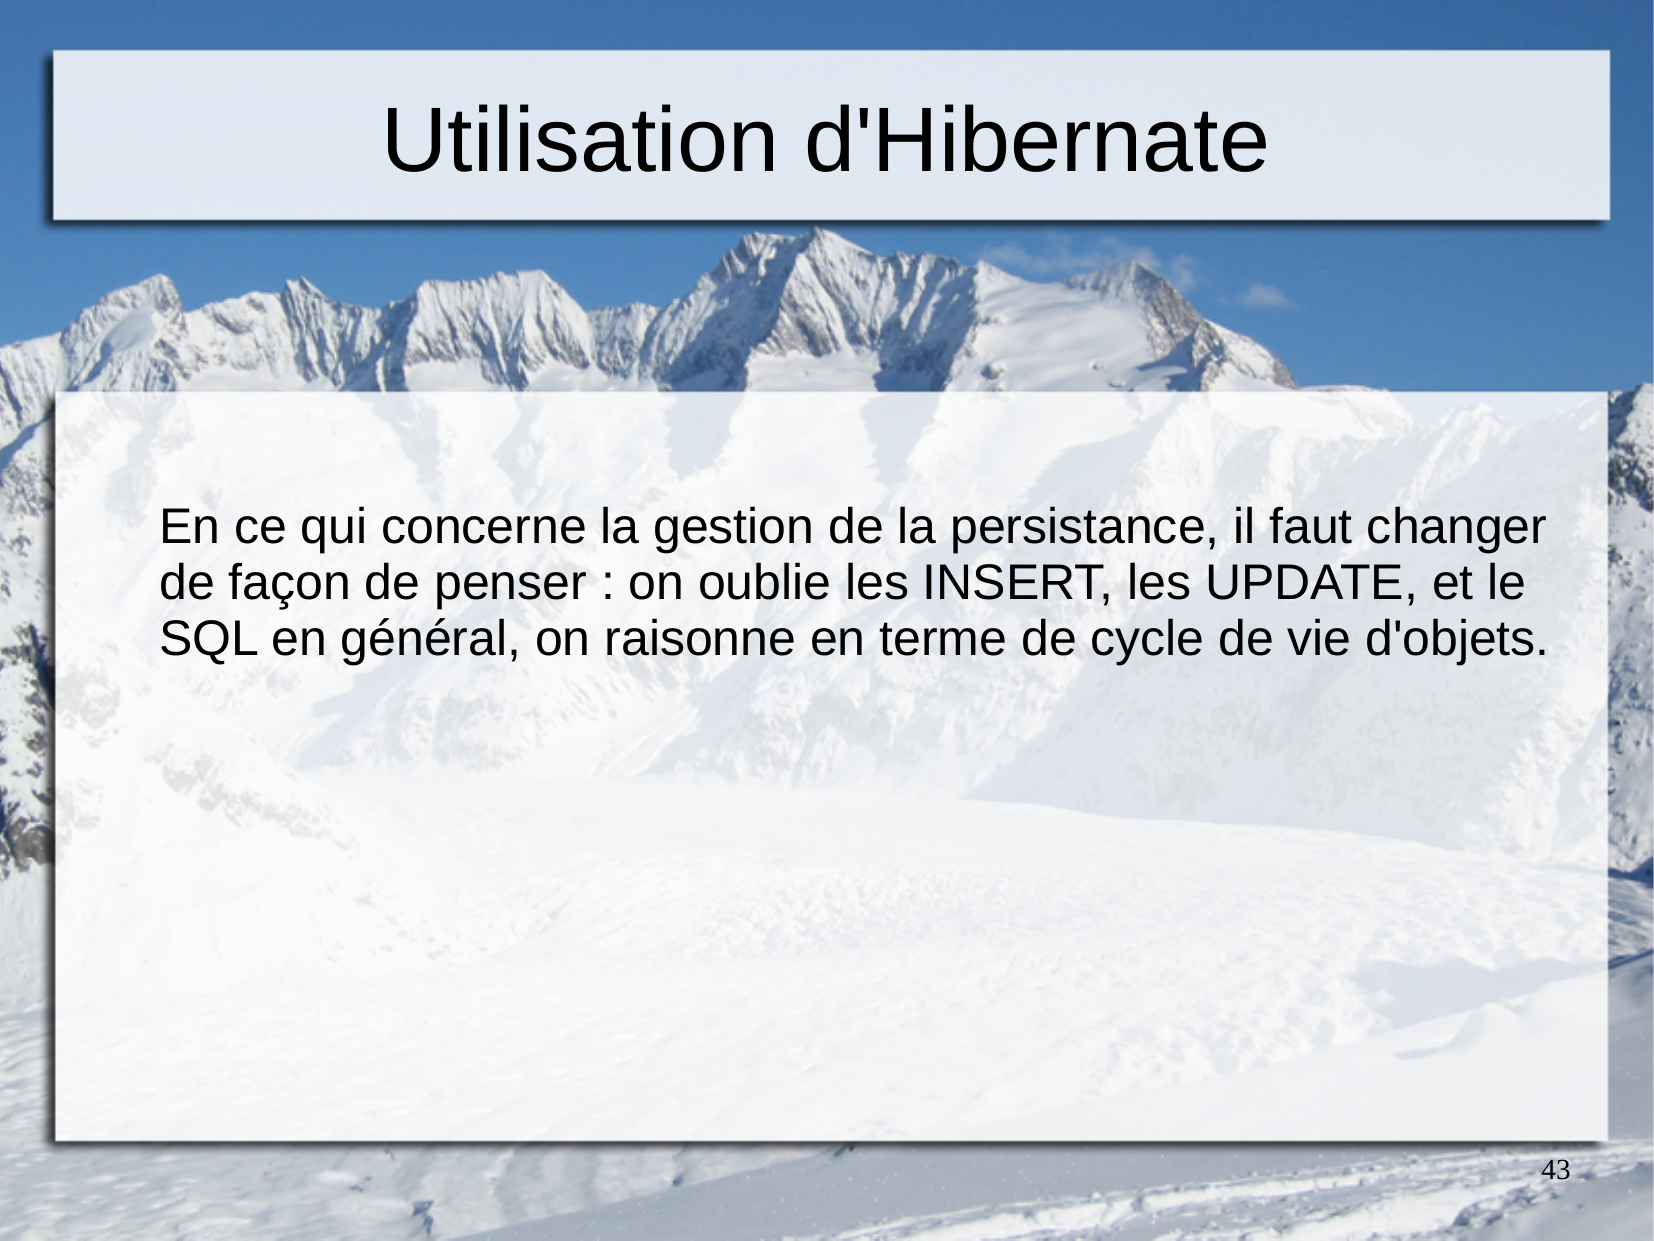

# Utilisation d'Hibernate
En ce qui concerne la gestion de la persistance, il faut changer de façon de penser : on oublie les INSERT, les UPDATE, et le SQL en général, on raisonne en terme de cycle de vie d'objets.
43